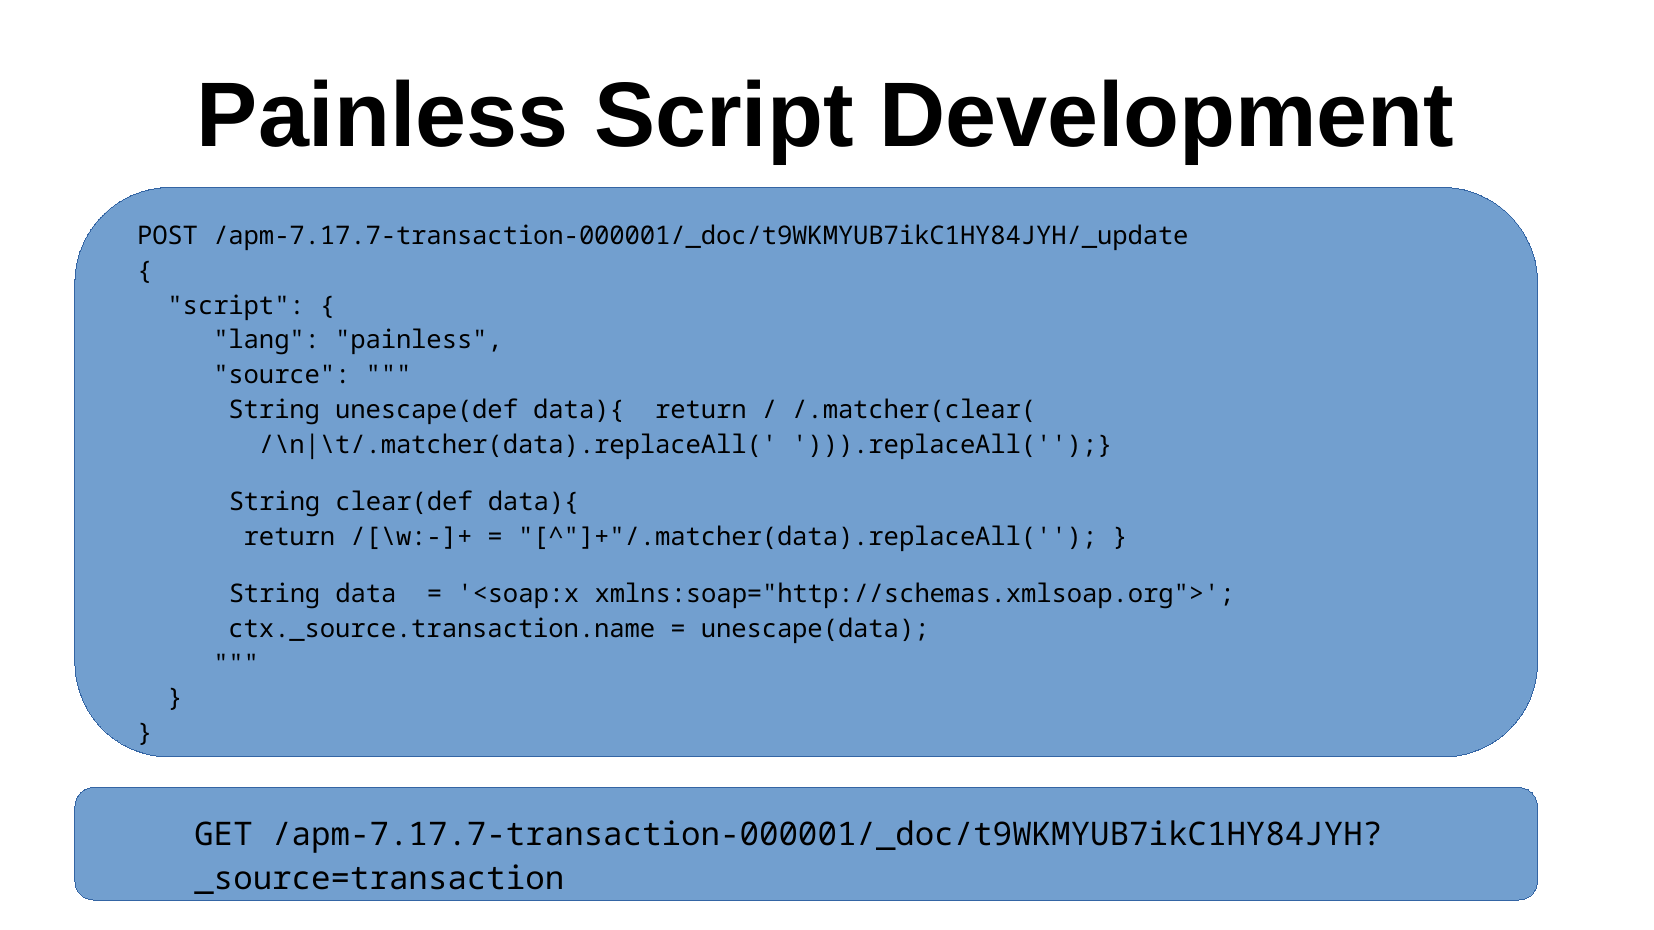

# Painless Script Development
POST /apm-7.17.7-transaction-000001/_doc/t9WKMYUB7ikC1HY84JYH/_update
{
 "script": {
 "lang": "painless",
 "source": """
 String unescape(def data){ return / /.matcher(clear(
 /\n|\t/.matcher(data).replaceAll(' '))).replaceAll('');}
 String clear(def data){
 return /[\w:-]+ = "[^"]+"/.matcher(data).replaceAll(''); }
 String data = '<soap:x xmlns:soap="http://schemas.xmlsoap.org">';
 ctx._source.transaction.name = unescape(data);
 """
 }
}
GET /apm-7.17.7-transaction-000001/_doc/t9WKMYUB7ikC1HY84JYH?_source=transaction